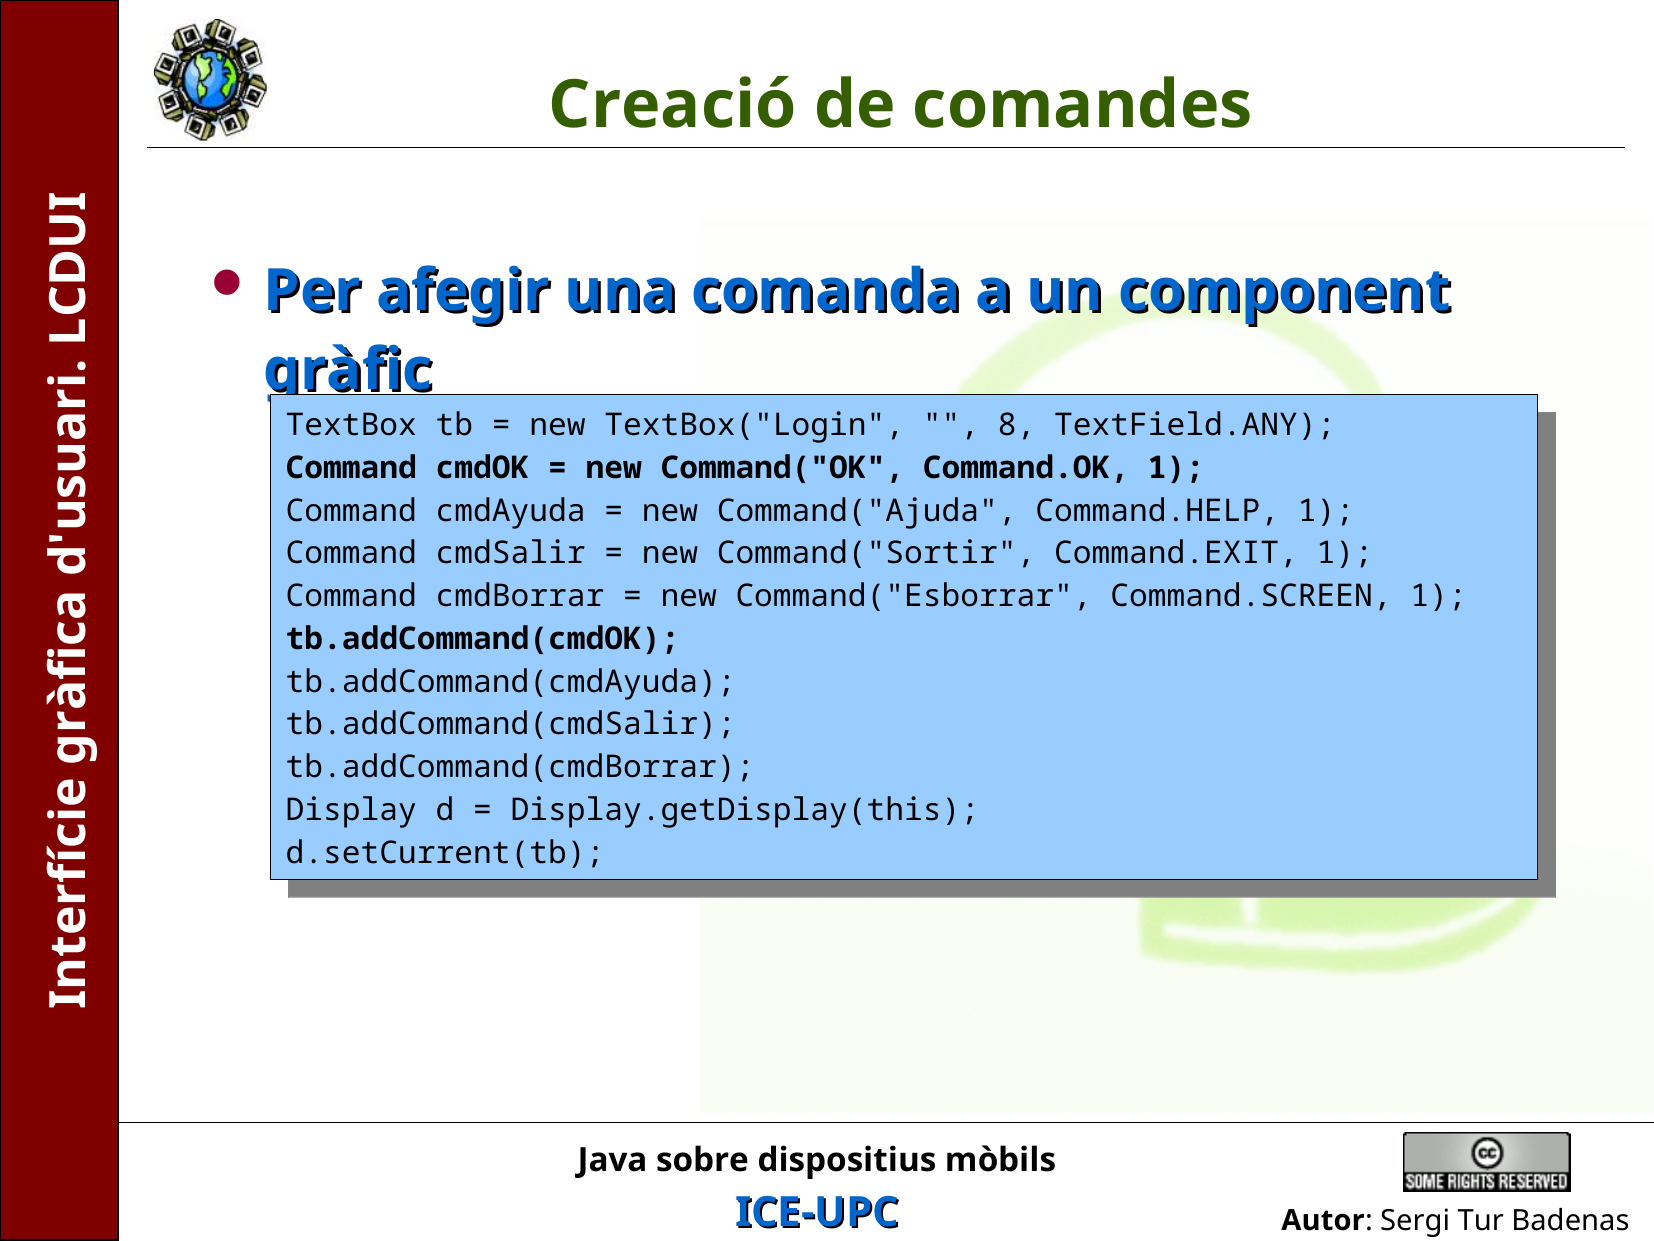

# Creació de comandes
Per afegir una comanda a un component gràfic
TextBox tb = new TextBox("Login", "", 8, TextField.ANY);
Command cmdOK = new Command("OK", Command.OK, 1);
Command cmdAyuda = new Command("Ajuda", Command.HELP, 1);
Command cmdSalir = new Command("Sortir", Command.EXIT, 1);
Command cmdBorrar = new Command("Esborrar", Command.SCREEN, 1);
tb.addCommand(cmdOK);
tb.addCommand(cmdAyuda);
tb.addCommand(cmdSalir);
tb.addCommand(cmdBorrar);
Display d = Display.getDisplay(this);
d.setCurrent(tb);